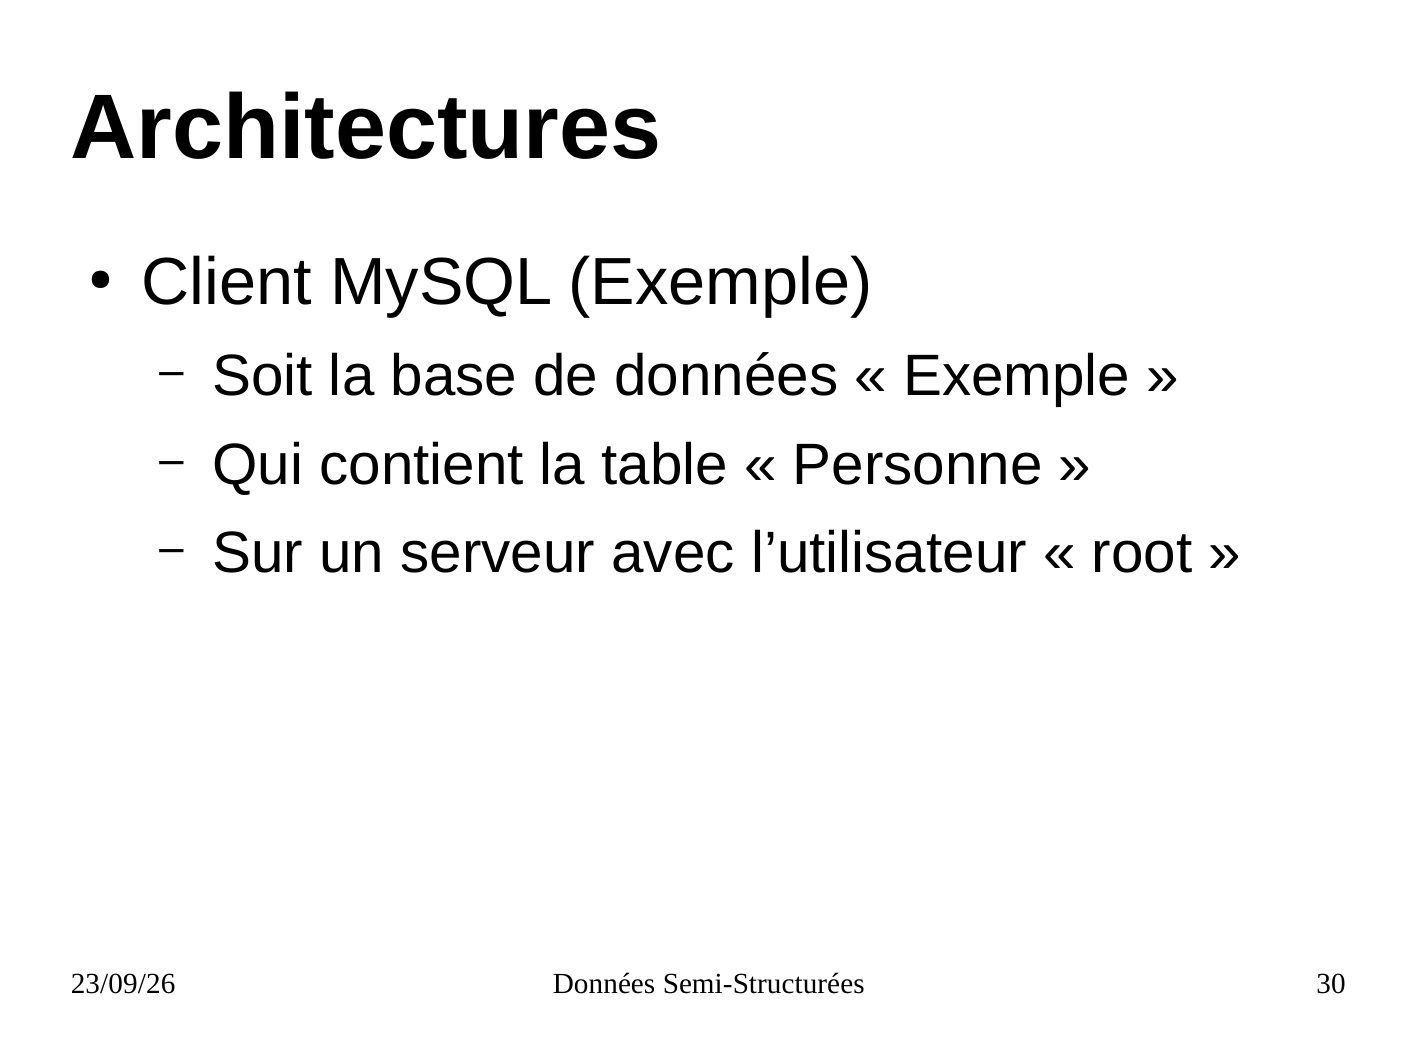

# Architectures
Client MySQL (Exemple)
Soit la base de données « Exemple »
Qui contient la table « Personne »
Sur un serveur avec l’utilisateur « root »
Données Semi-Structurées
30